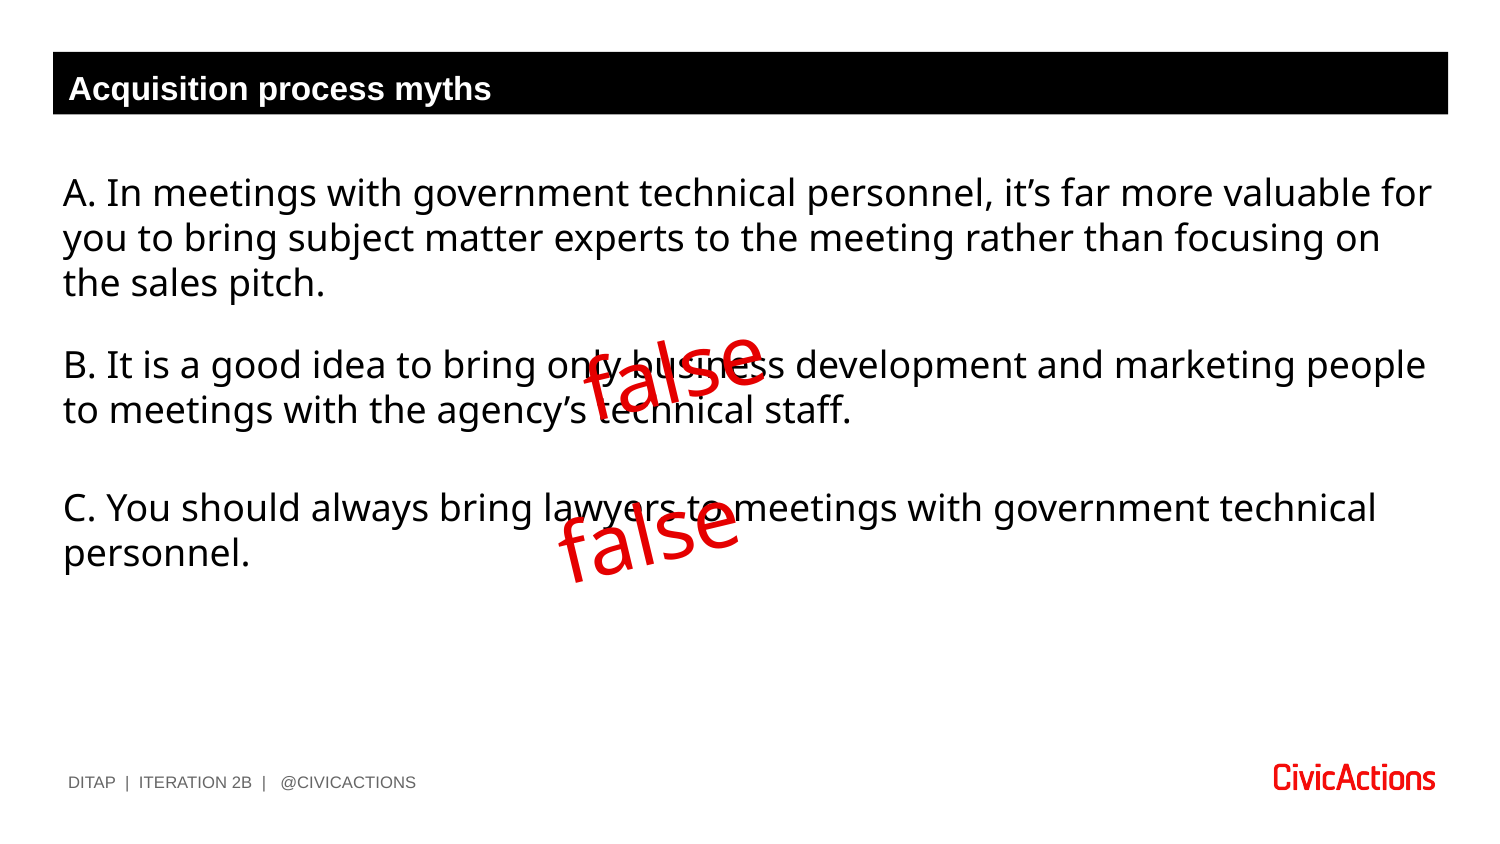

Acquisition process myths
A. In meetings with government technical personnel, it’s far more valuable for you to bring subject matter experts to the meeting rather than focusing on the sales pitch.
false
# B. It is a good idea to bring only business development and marketing people to meetings with the agency’s technical staff.
false
C. You should always bring lawyers to meetings with government technical personnel.